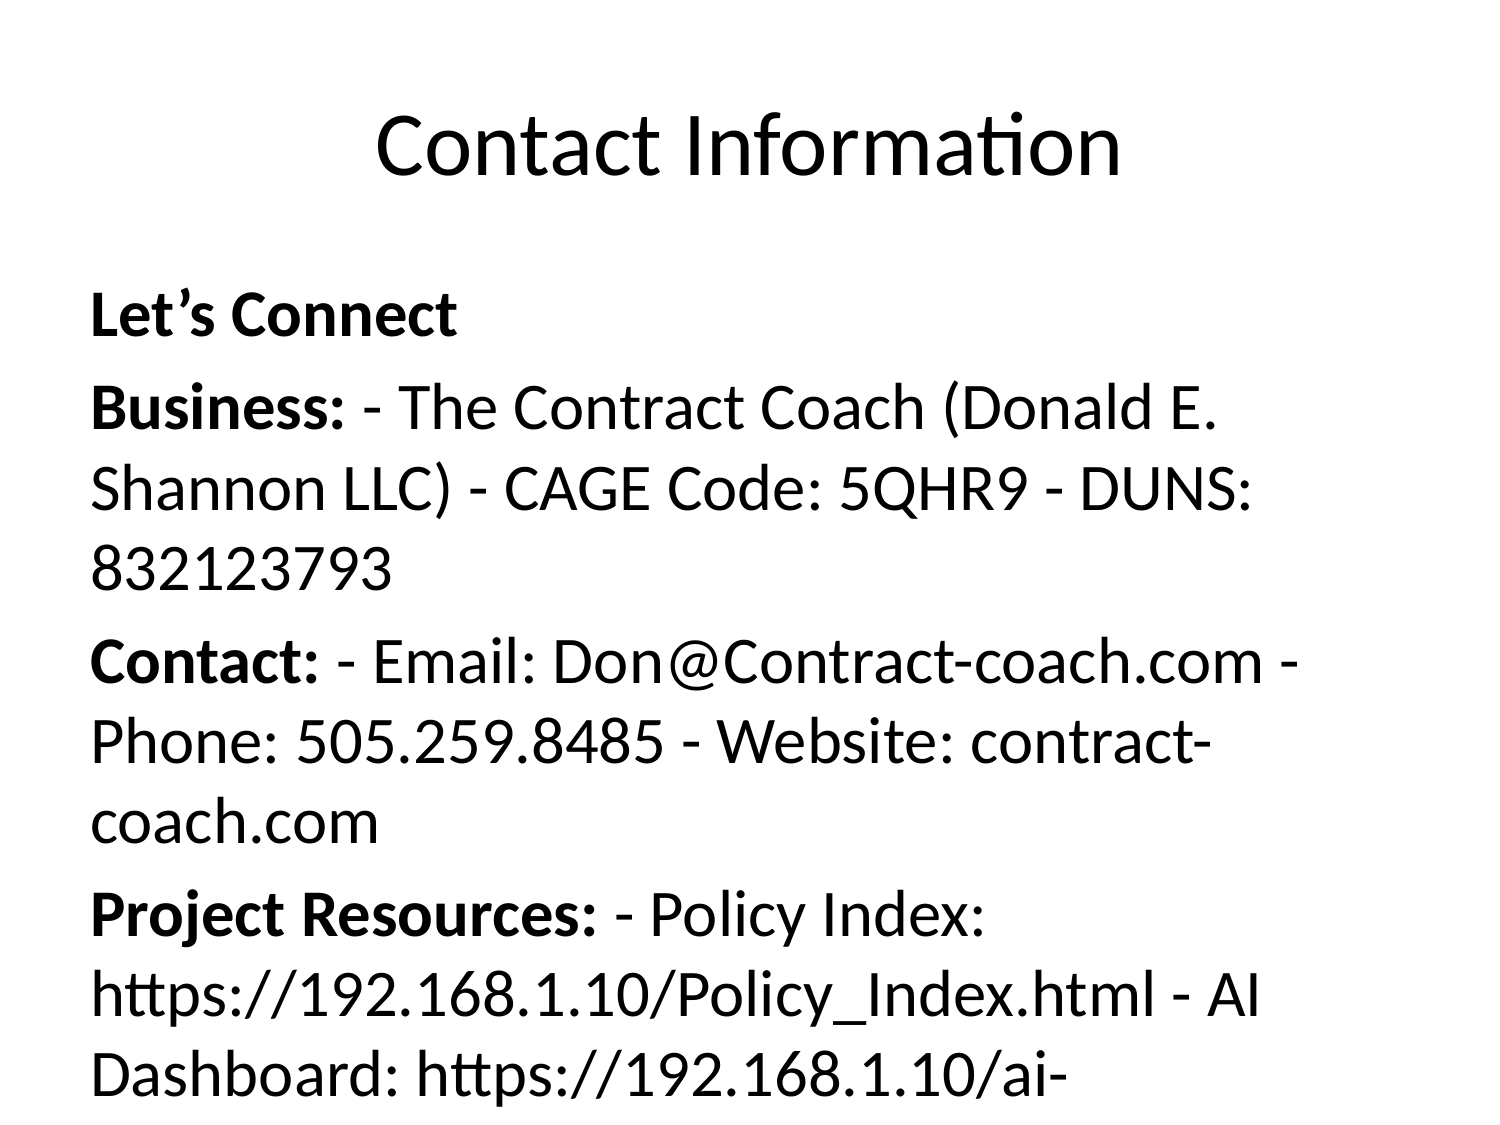

# Contact Information
Let’s Connect
Business: - The Contract Coach (Donald E. Shannon LLC) - CAGE Code: 5QHR9 - DUNS: 832123793
Contact: - Email: Don@Contract-coach.com - Phone: 505.259.8485 - Website: contract-coach.com
Project Resources: - Policy Index: https://192.168.1.10/Policy_Index.html - AI Dashboard: https://192.168.1.10/ai-dashboard.html - Documentation: https://192.168.1.10/